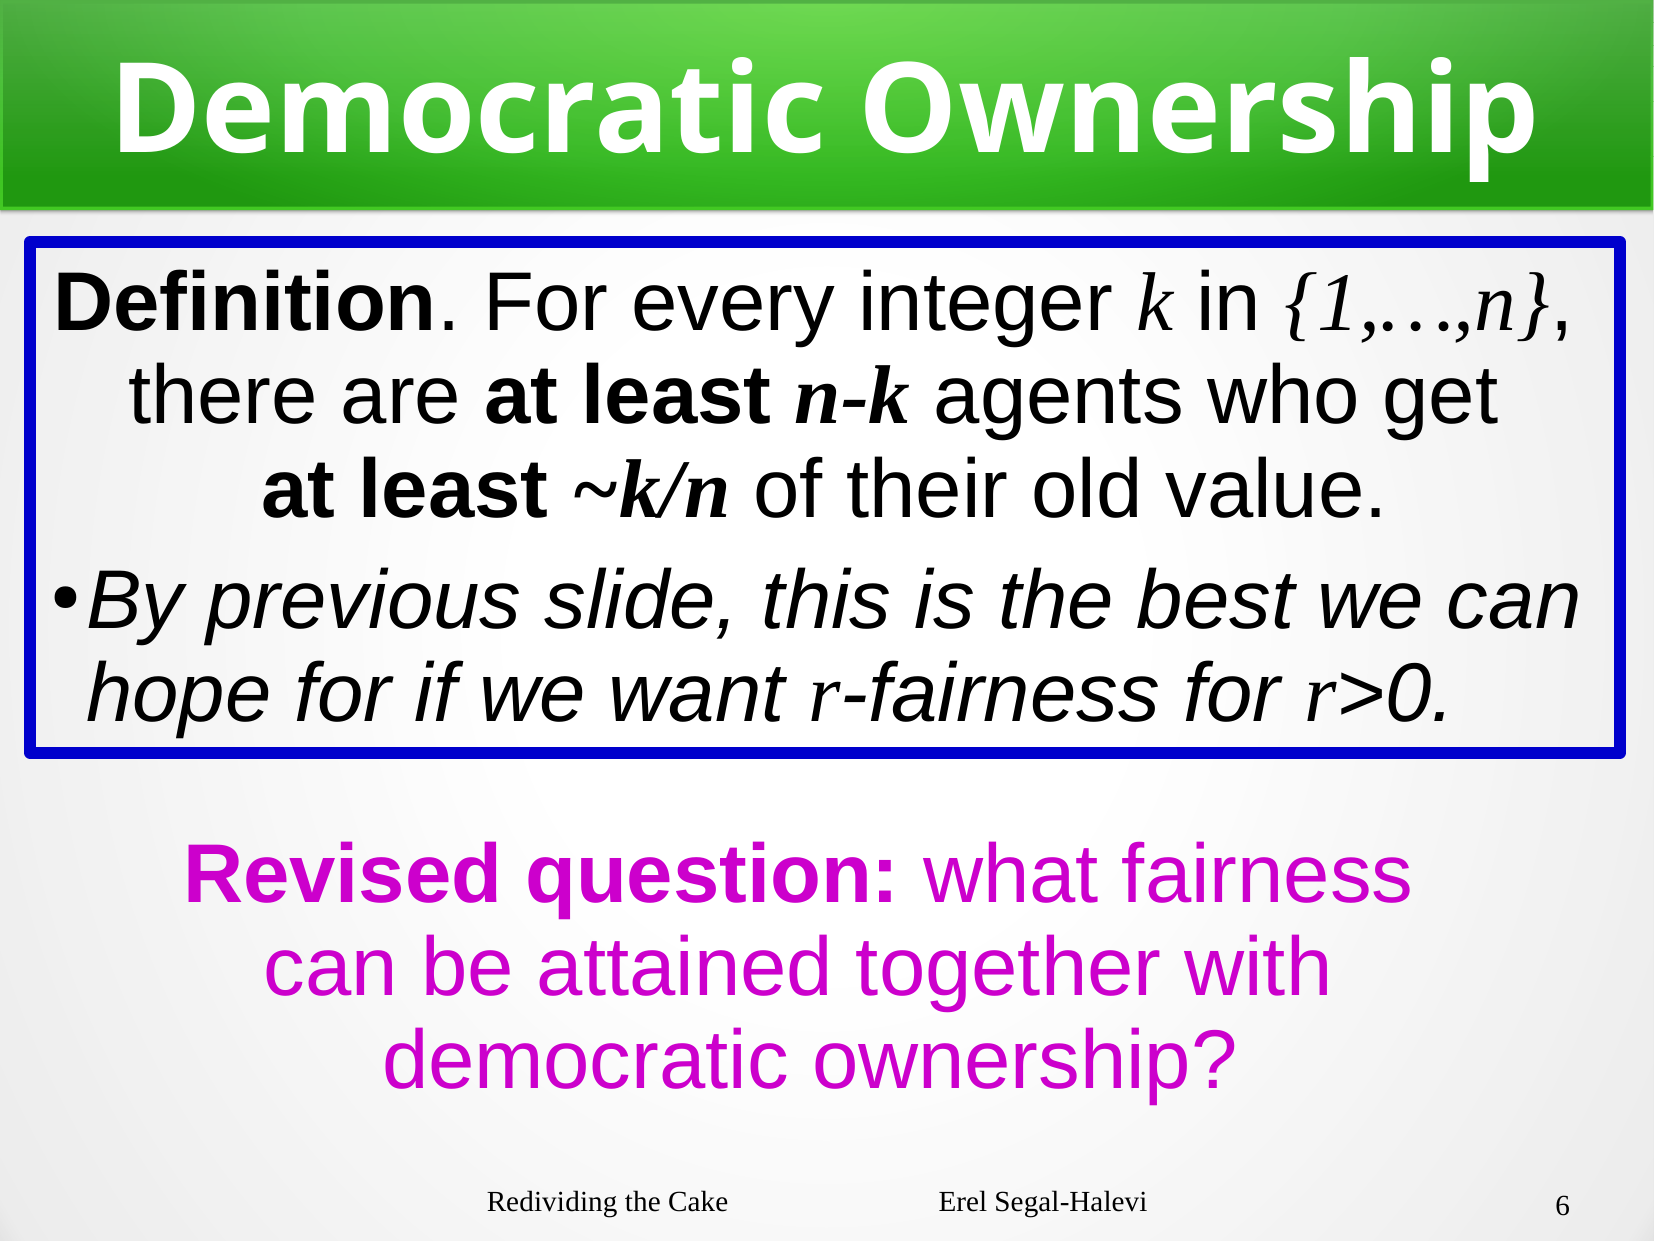

# Democratic Ownership
Definition. For every integer k in {1,…,n}, there are at least n-k agents who get
at least ~k/n of their old value.
By previous slide, this is the best we can hope for if we want r-fairness for r>0.
Revised question: what fairness
can be attained together with
democratic ownership?
Redividing the Cake Erel Segal-Halevi
6